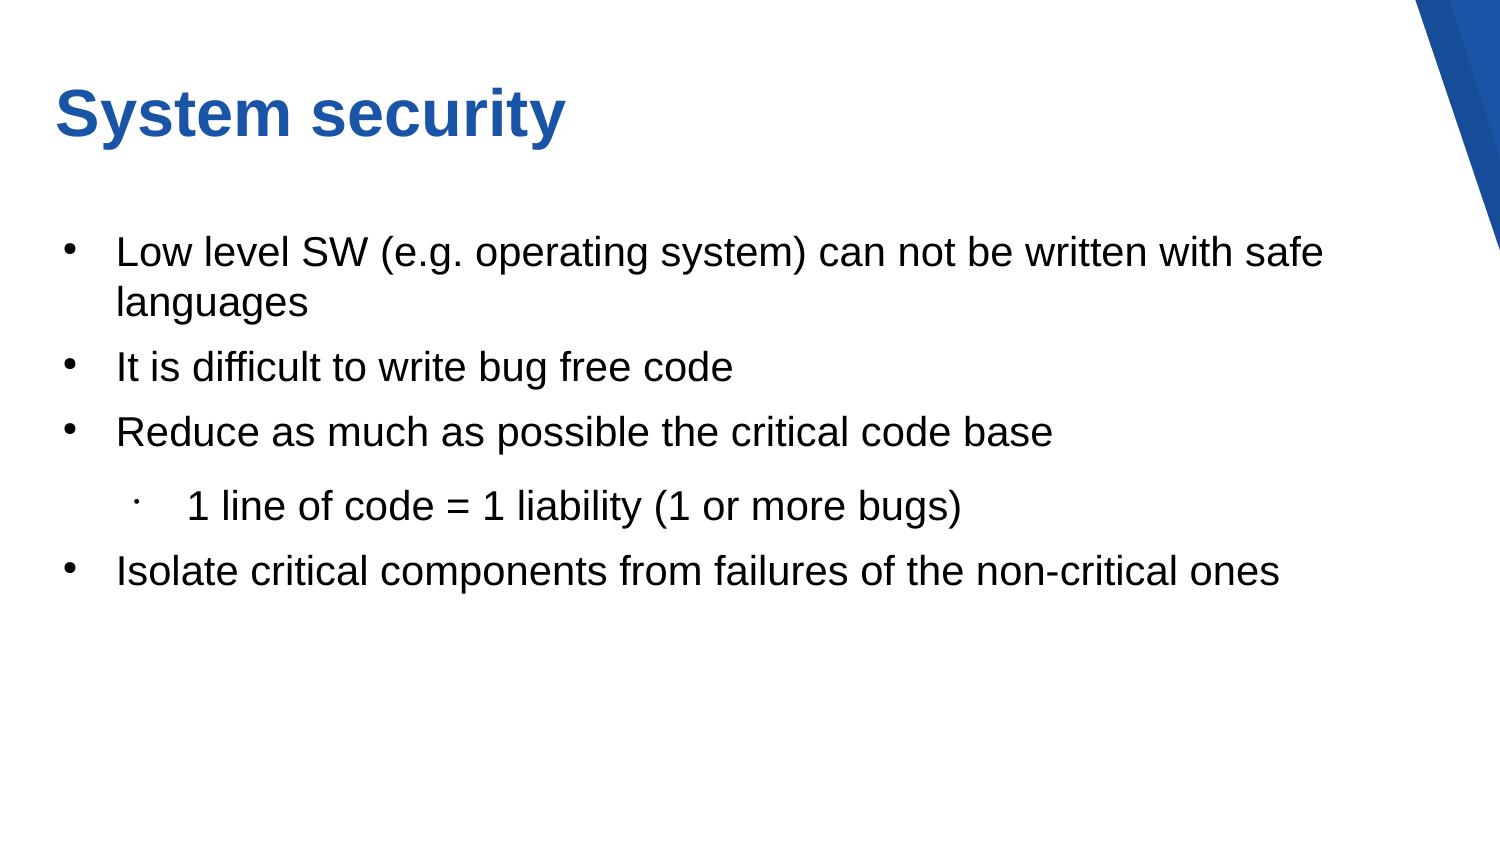

System security
# Low level SW (e.g. operating system) can not be written with safe languages
It is difficult to write bug free code
Reduce as much as possible the critical code base
1 line of code = 1 liability (1 or more bugs)
Isolate critical components from failures of the non-critical ones